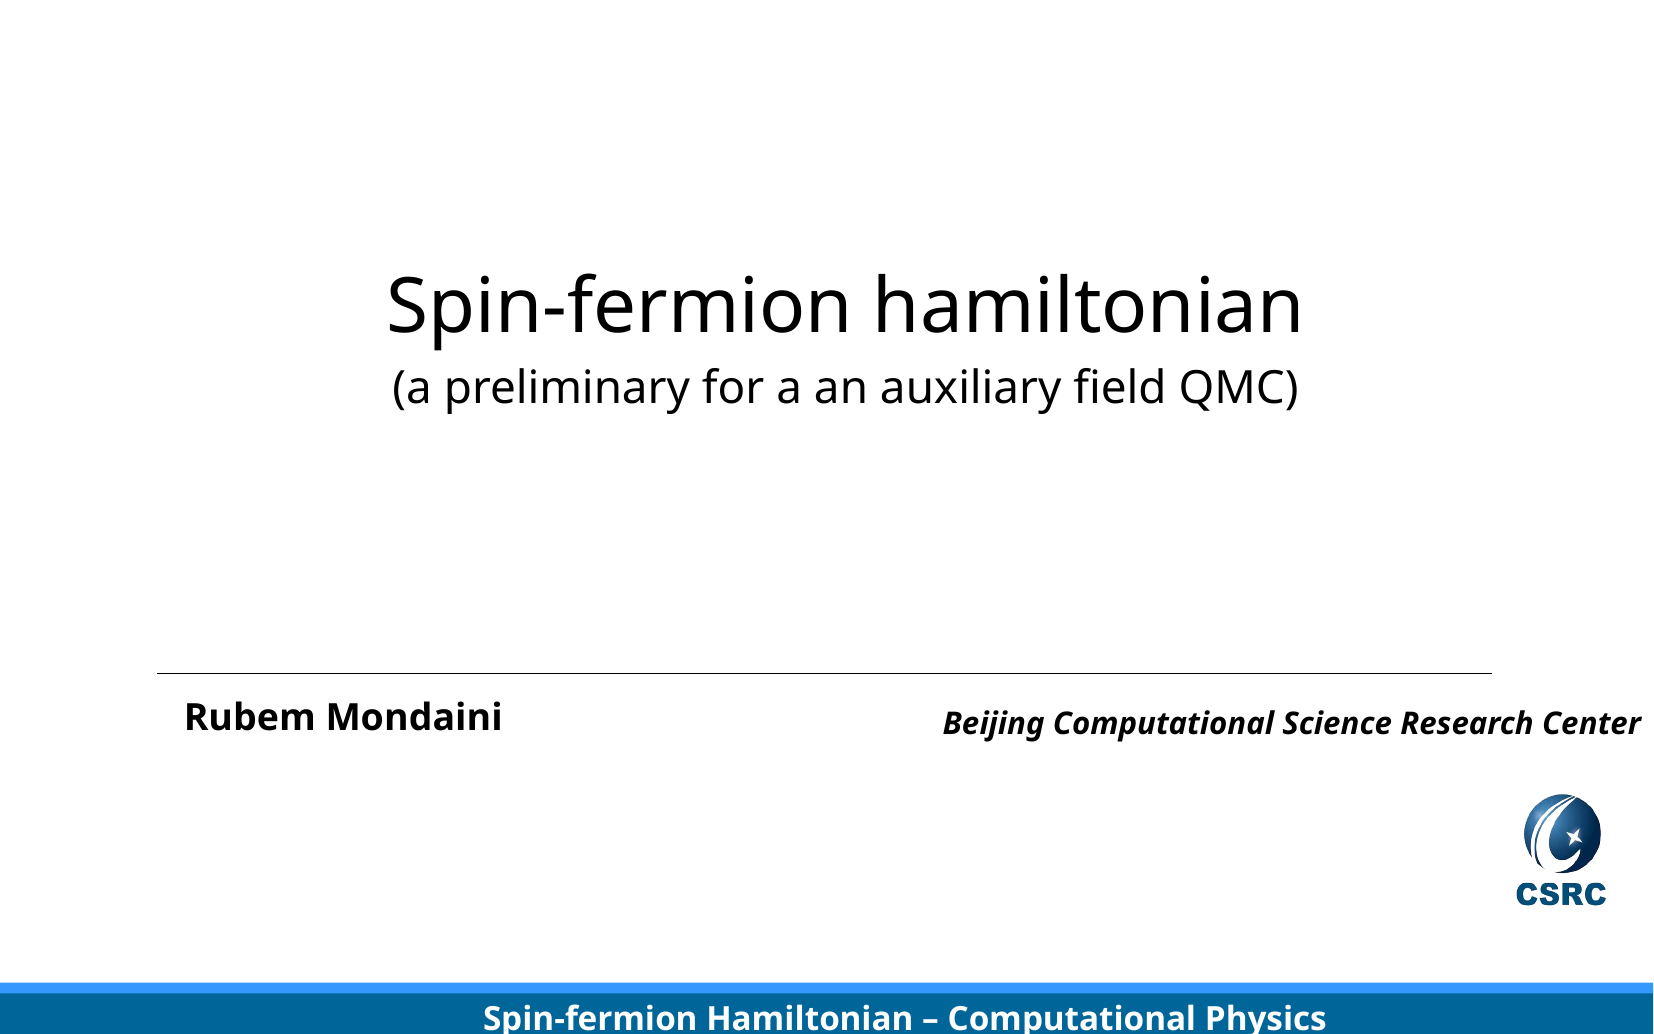

# Spin-fermion hamiltonian (a preliminary for a an auxiliary field QMC)
Rubem Mondaini
 Beijing Computational Science Research Center